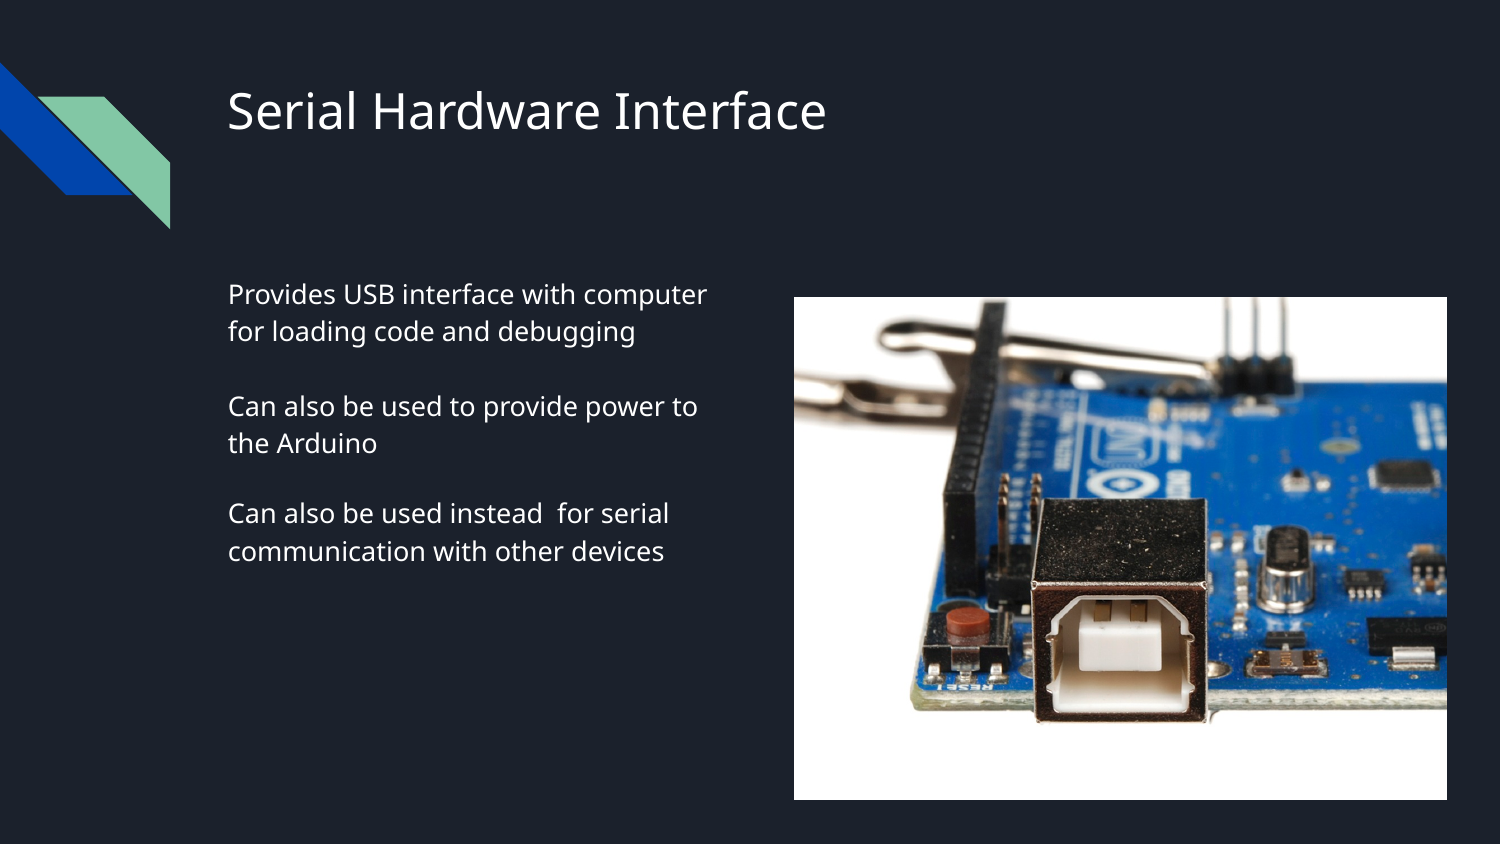

# Serial Hardware Interface
Provides USB interface with computer for loading code and debugging
Can also be used to provide power to the Arduino
Can also be used instead for serial communication with other devices